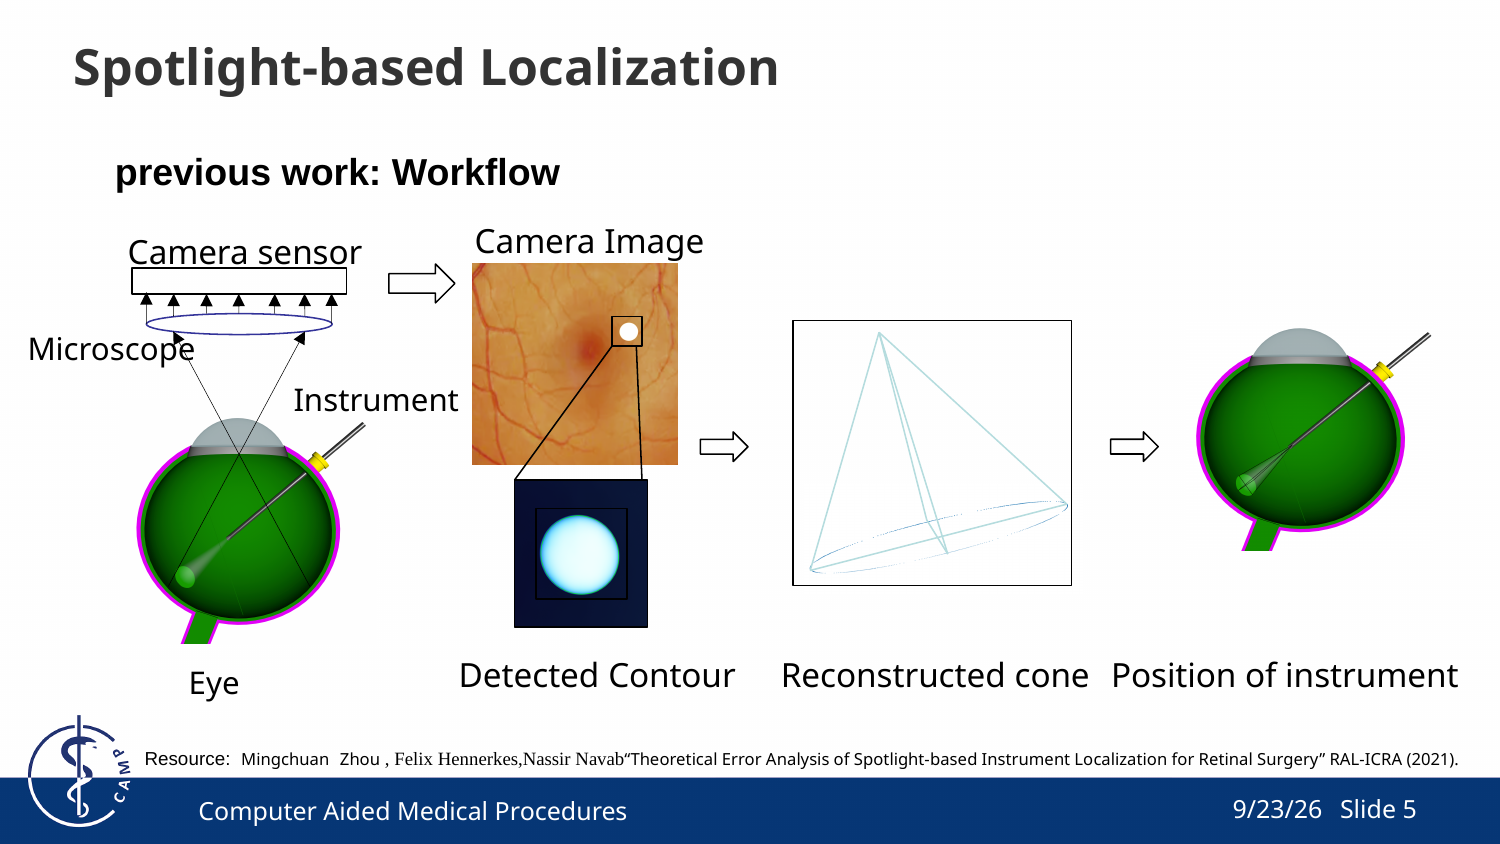

# Spotlight-based Localization
previous work: Workflow
Camera Image
Camera sensor
Microscope
Instrument
Detected Contour
Reconstructed cone
Position of instrument
Eye
Resource: Mingchuan Zhou , Felix Hennerkes,Nassir Navab“Theoretical Error Analysis of Spotlight-based Instrument Localization for Retinal Surgery” RAL-ICRA (2021).
Computer Aided Medical Procedures
Slide